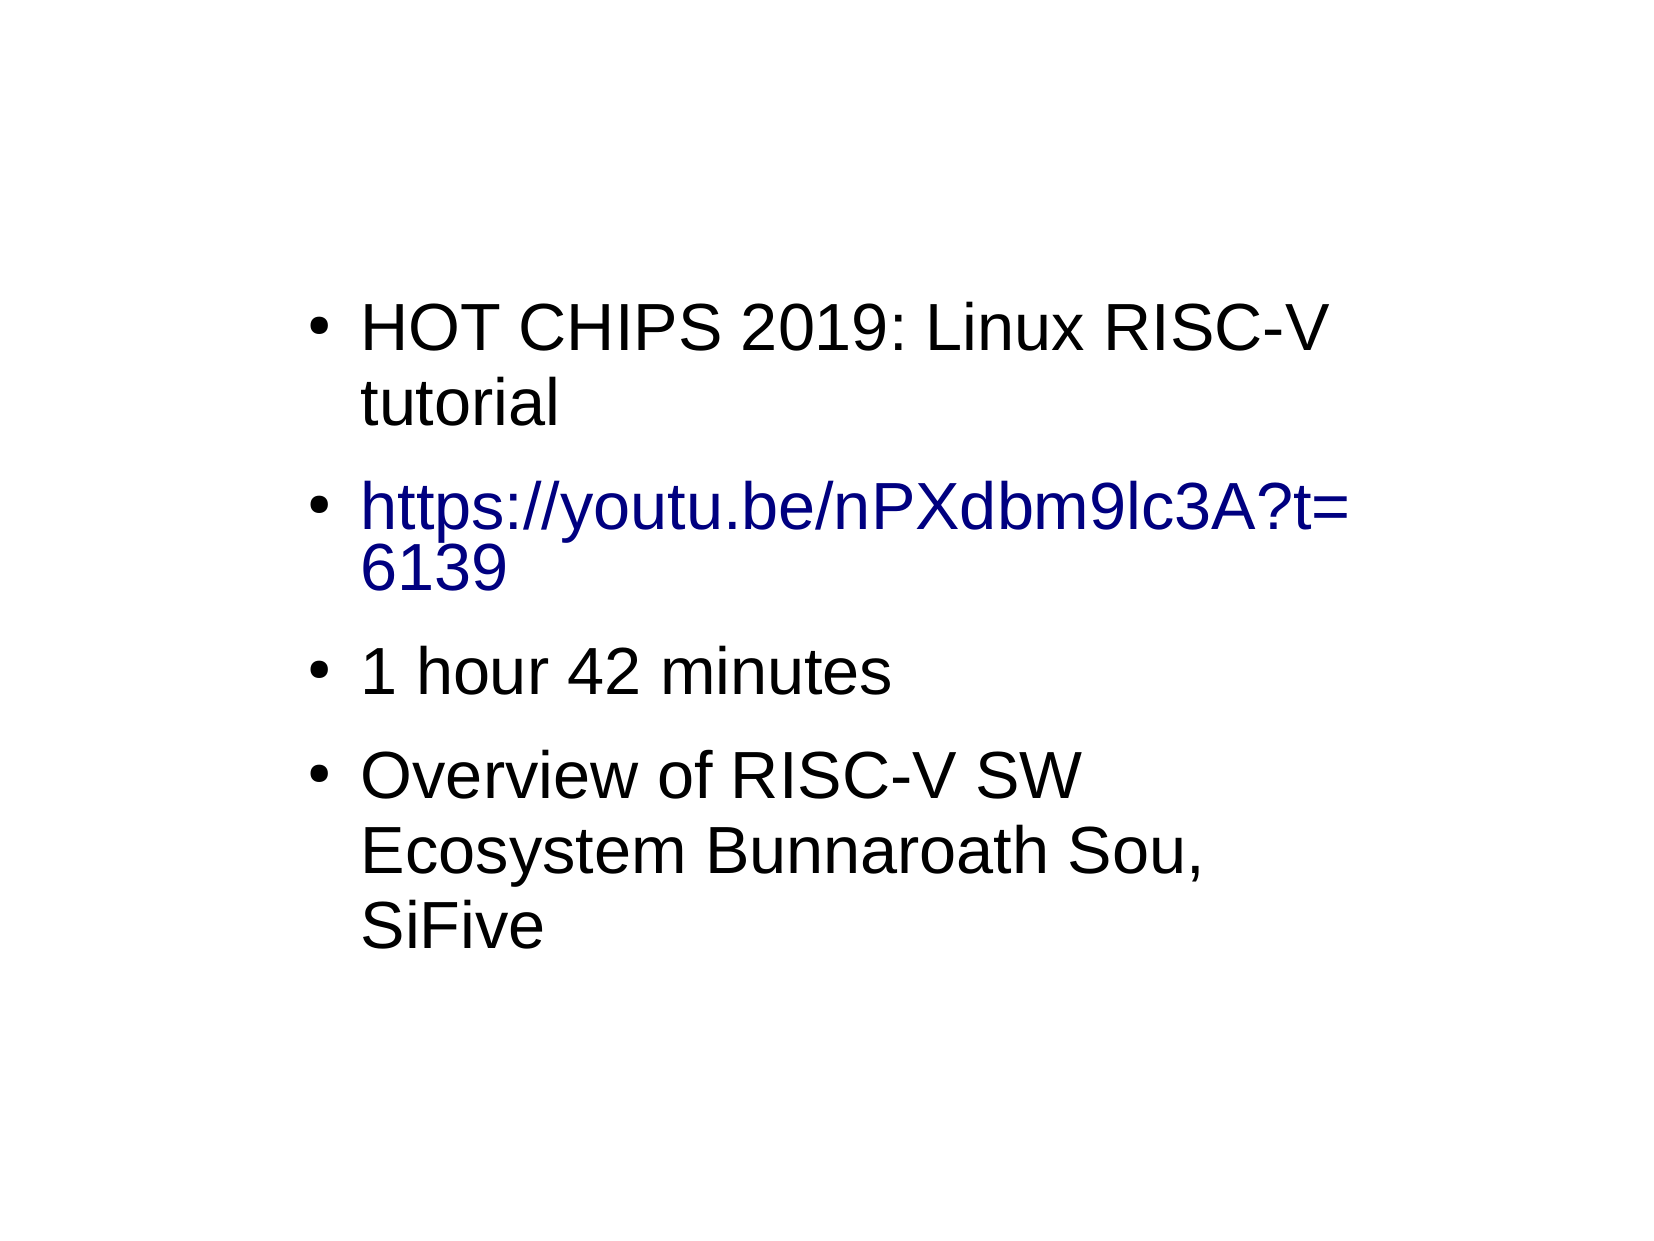

# HOT CHIPS 2019: Linux RISC-V tutorial
https://youtu.be/nPXdbm9lc3A?t=6139
1 hour 42 minutes
Overview of RISC-V SW Ecosystem Bunnaroath Sou, SiFive